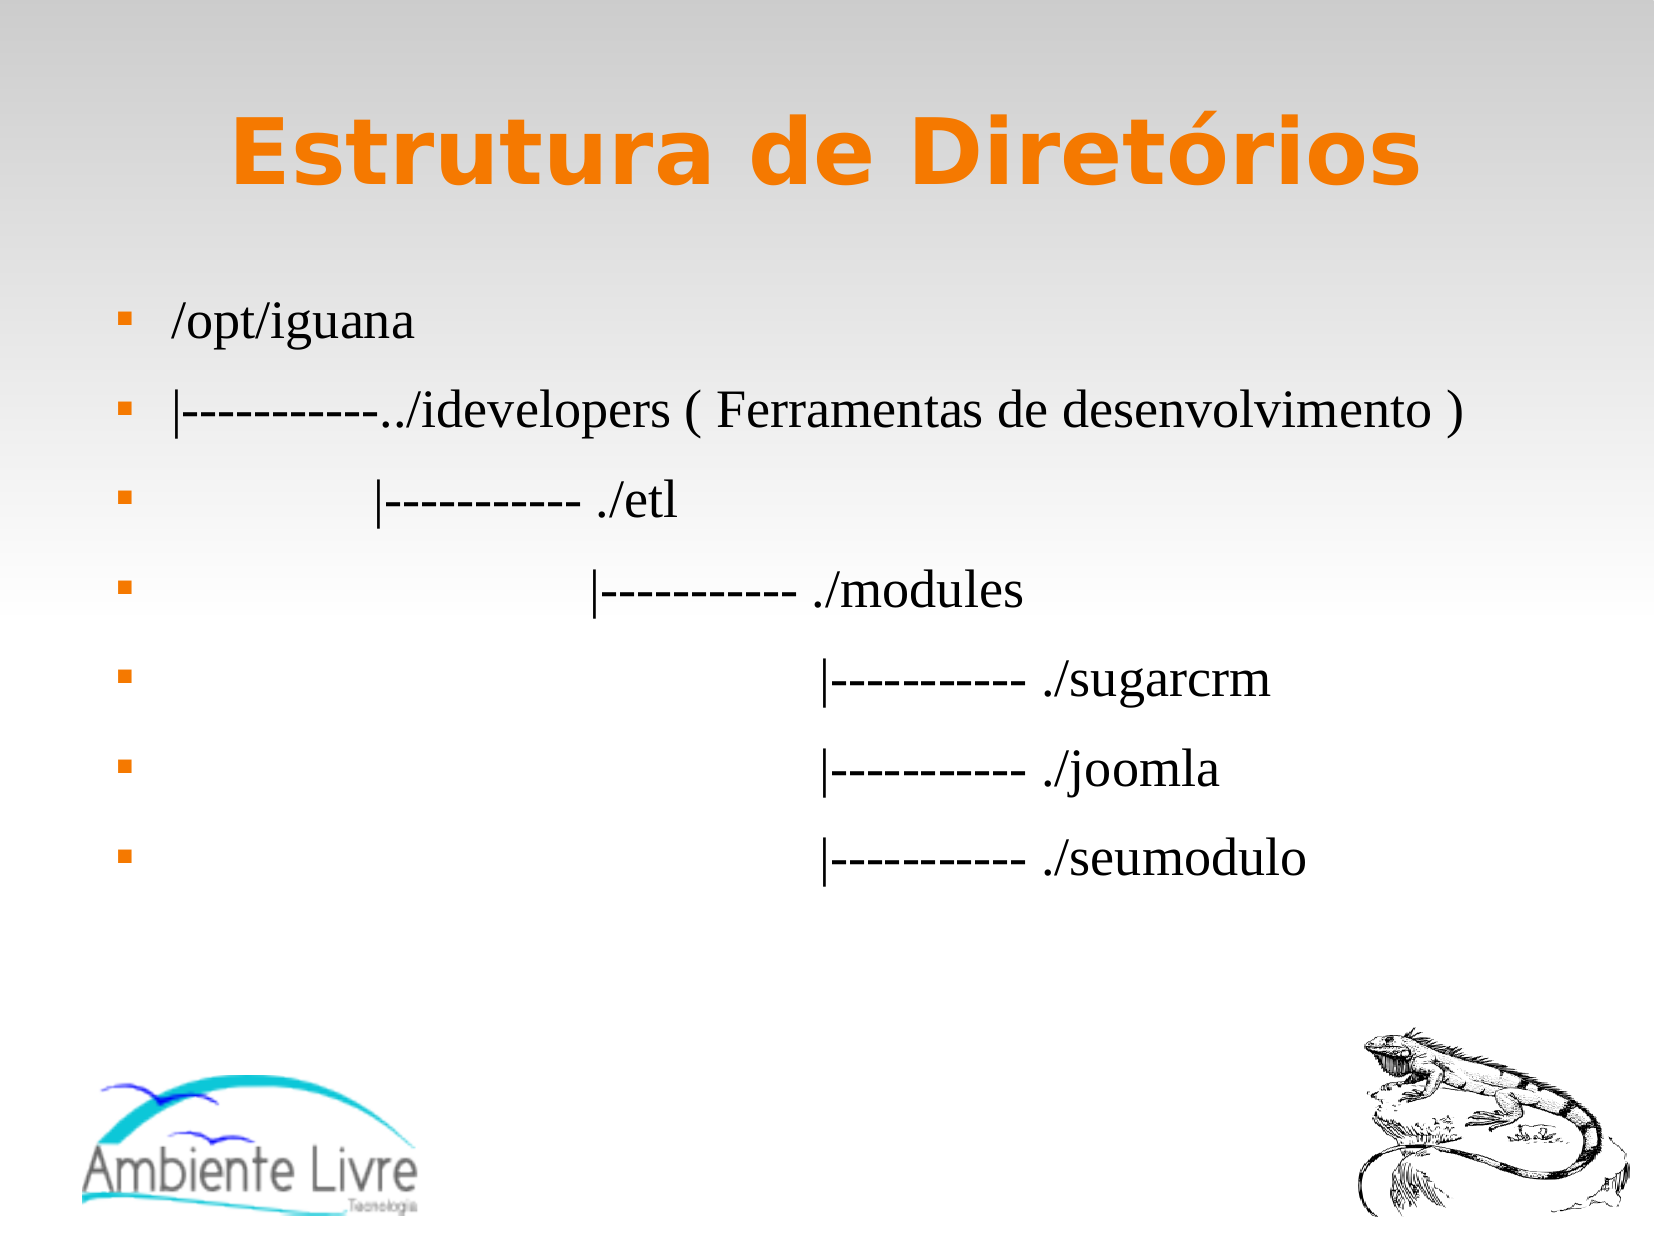

# Estrutura de Diretórios
/opt/iguana
|-----------../idevelopers ( Ferramentas de desenvolvimento )
 |----------- ./etl
 |----------- ./modules
 |----------- ./sugarcrm
 |----------- ./joomla
 |----------- ./seumodulo